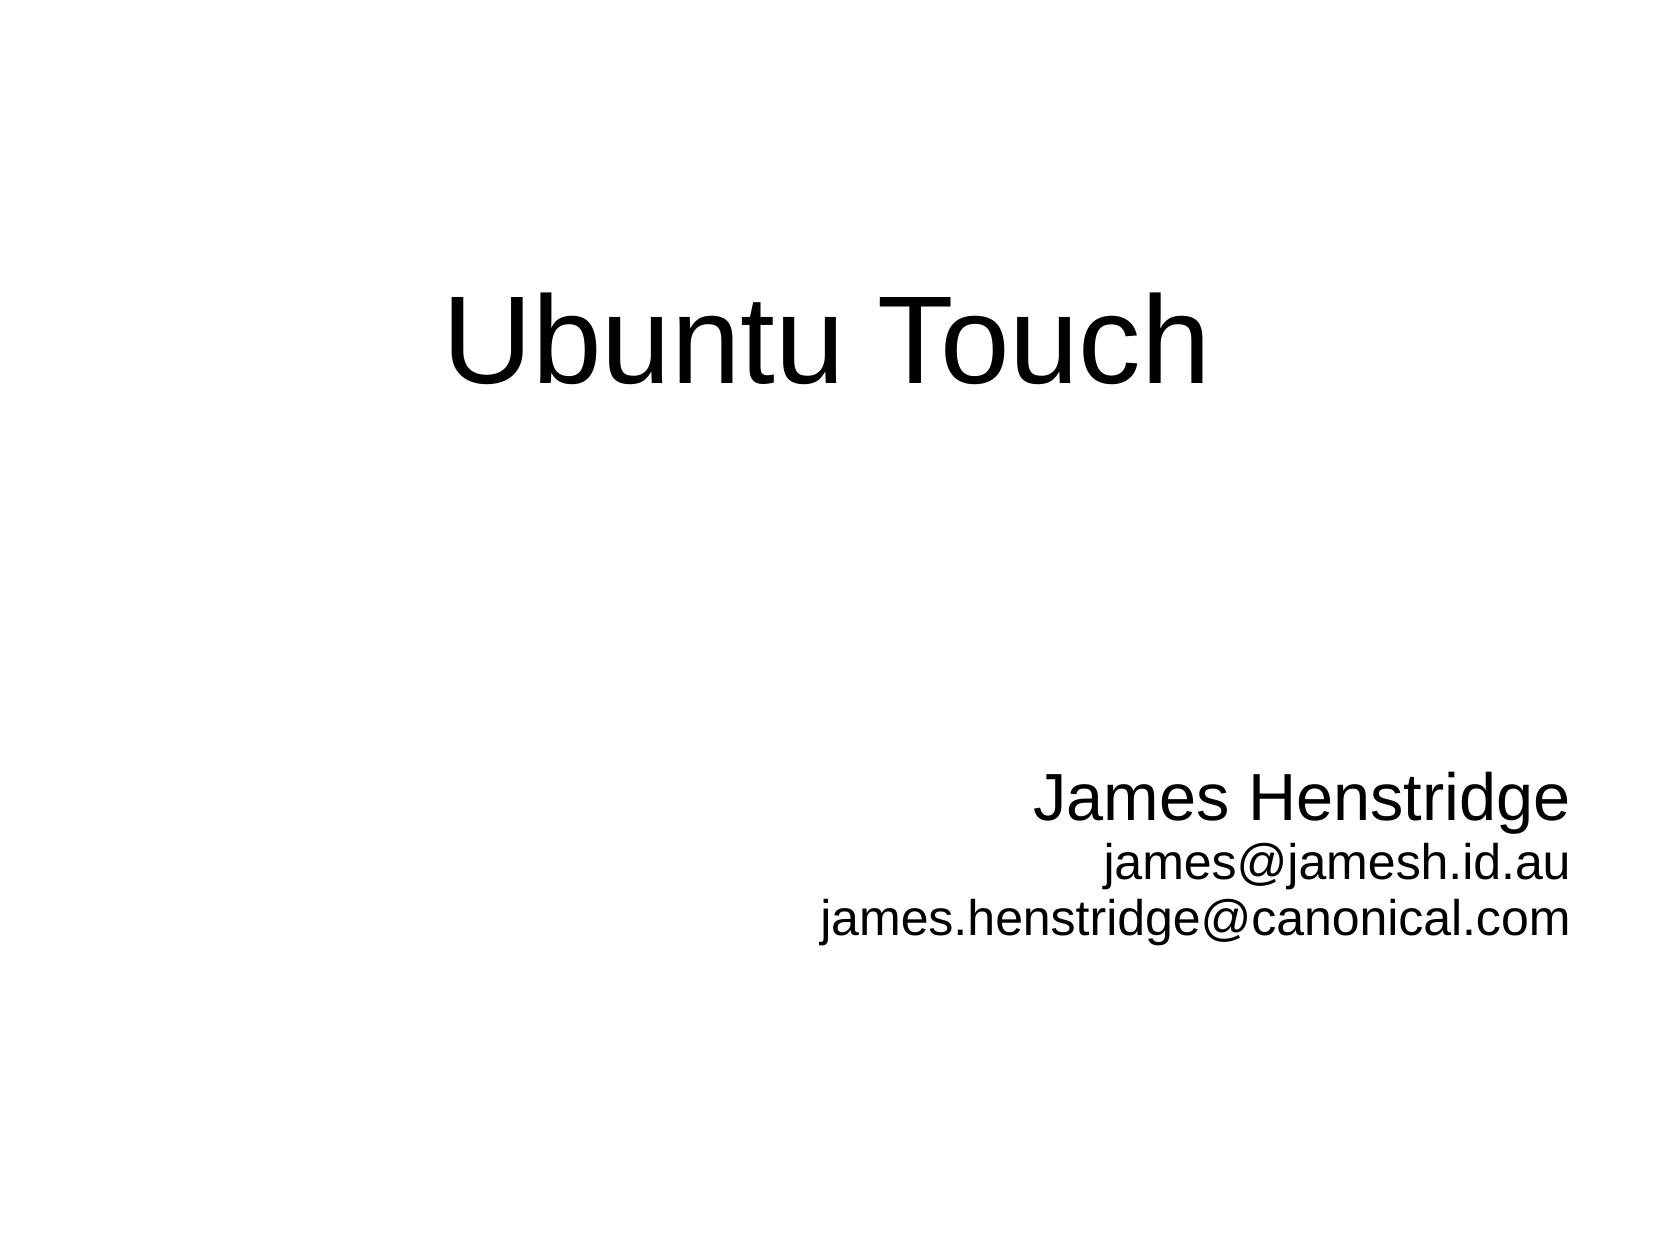

# Ubuntu Touch
James Henstridge
james@jamesh.id.au
james.henstridge@canonical.com